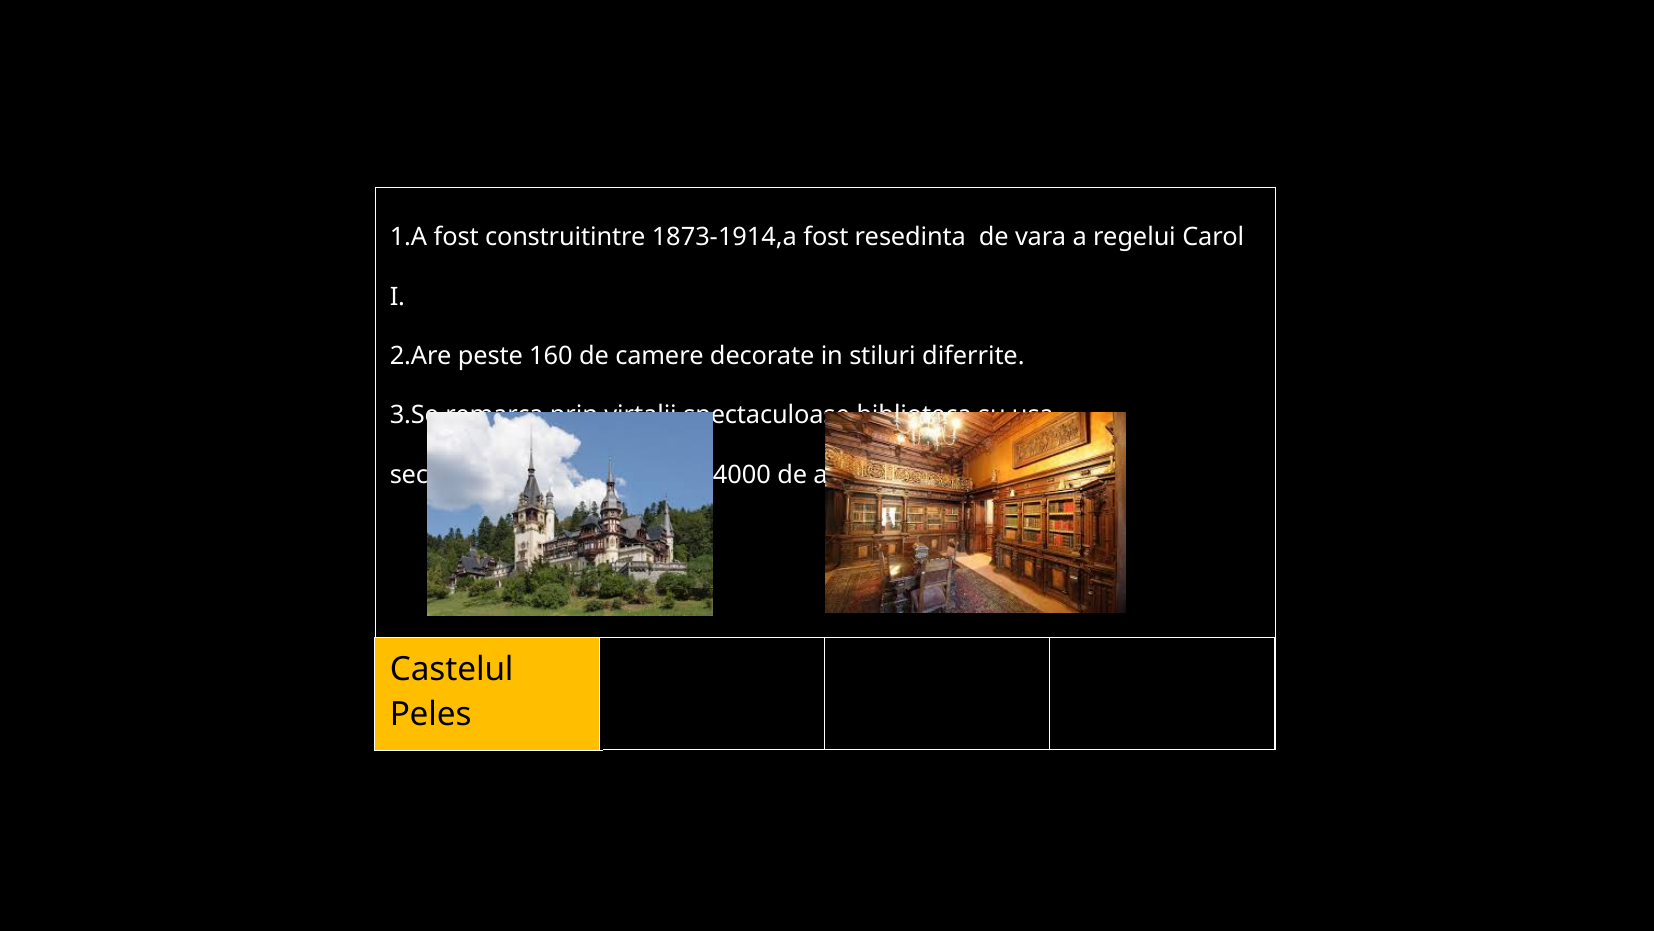

#
1.A fost construitintre 1873-1914,a fost resedinta de vara a regelui Carol I.
2.Are peste 160 de camere decorate in stiluri diferrite.
3.Se remarca prin virtalii spectaculoase,biblioteca su usa secreta,armurarie cu peste 4000 de arme.
Lacul Balea
Delta Dunarii
Salina Turda
Castelul Peles